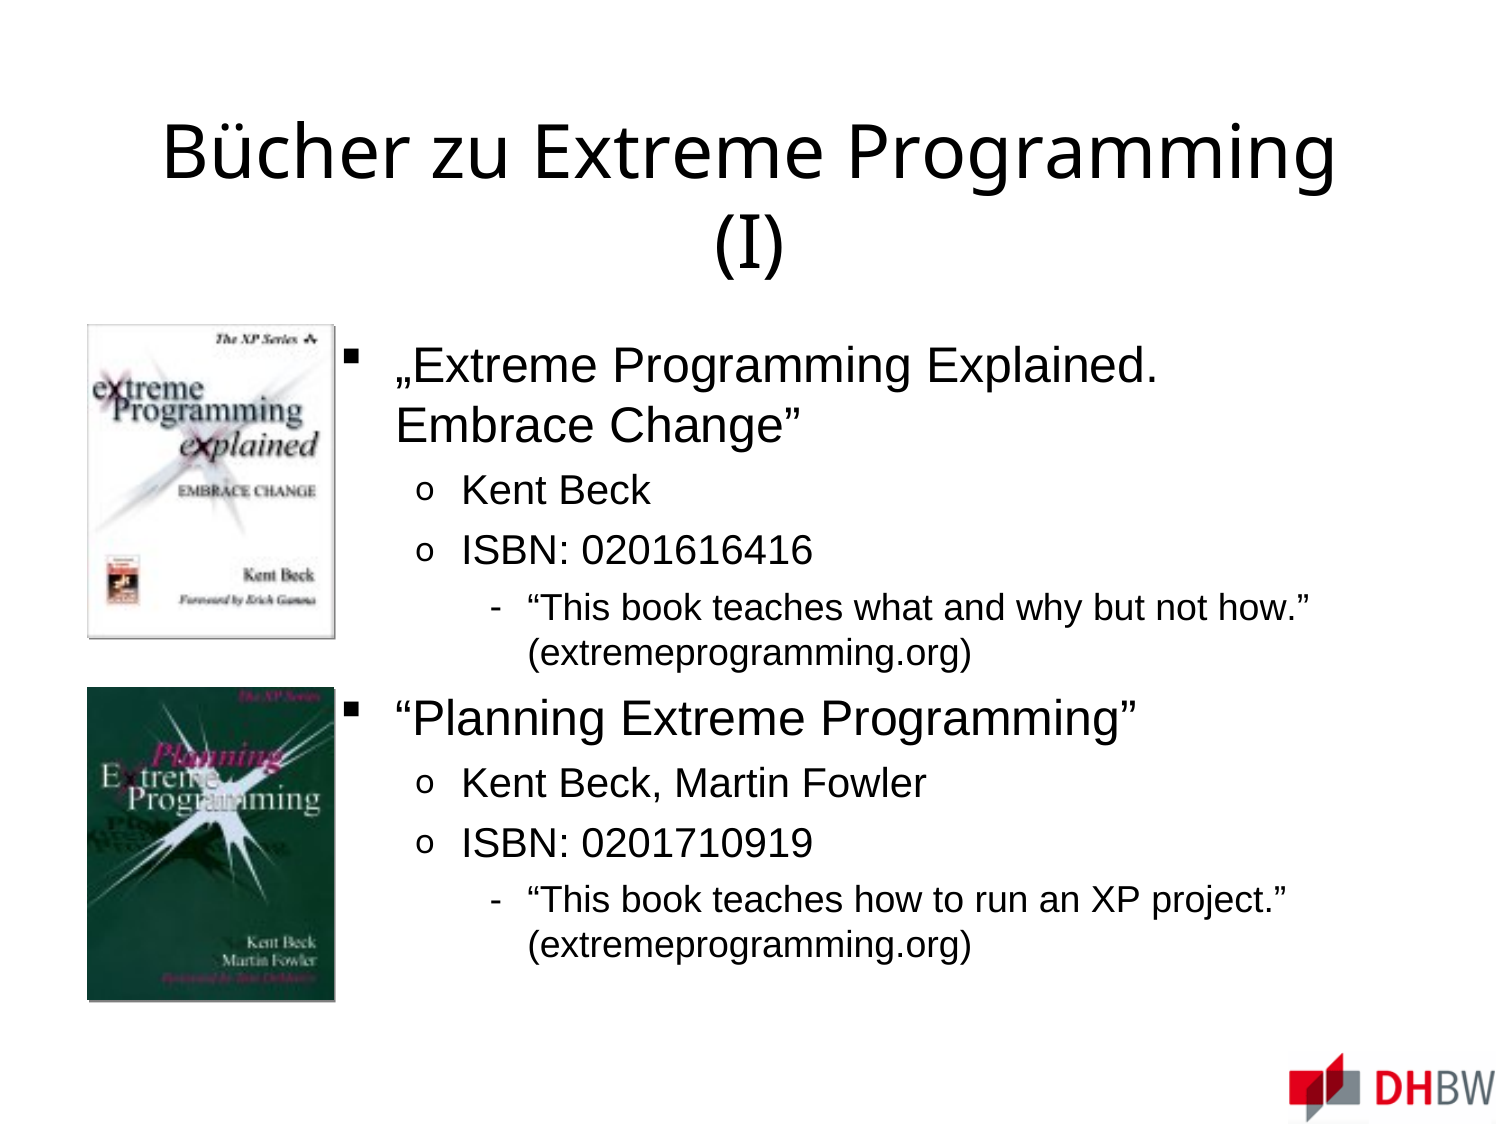

# Bücher zu Extreme Programming (I)
„Extreme Programming Explained. Embrace Change”
Kent Beck
ISBN: 0201616416
“This book teaches what and why but not how.” (extremeprogramming.org)
“Planning Extreme Programming”
Kent Beck, Martin Fowler
ISBN: 0201710919
“This book teaches how to run an XP project.” (extremeprogramming.org)